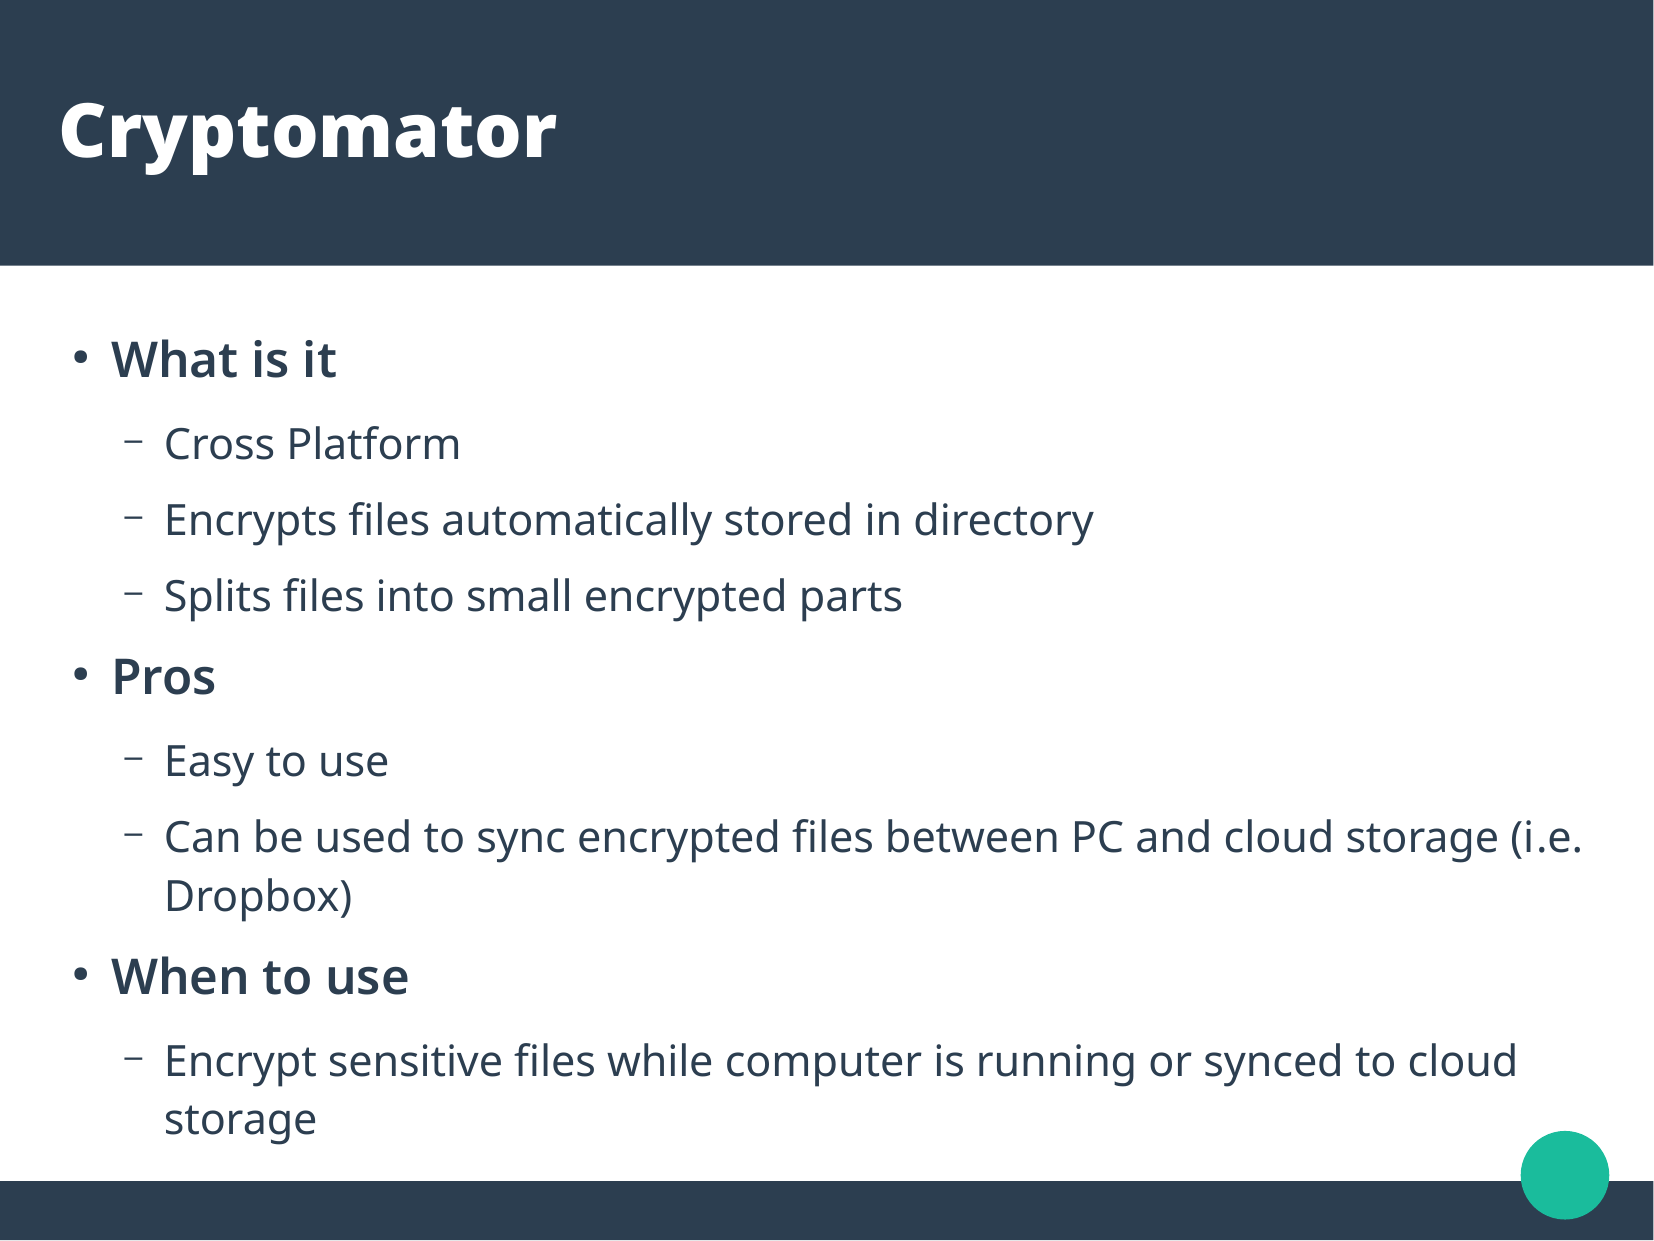

# Cryptomator
What is it
Cross Platform
Encrypts files automatically stored in directory
Splits files into small encrypted parts
Pros
Easy to use
Can be used to sync encrypted files between PC and cloud storage (i.e. Dropbox)
When to use
Encrypt sensitive files while computer is running or synced to cloud storage